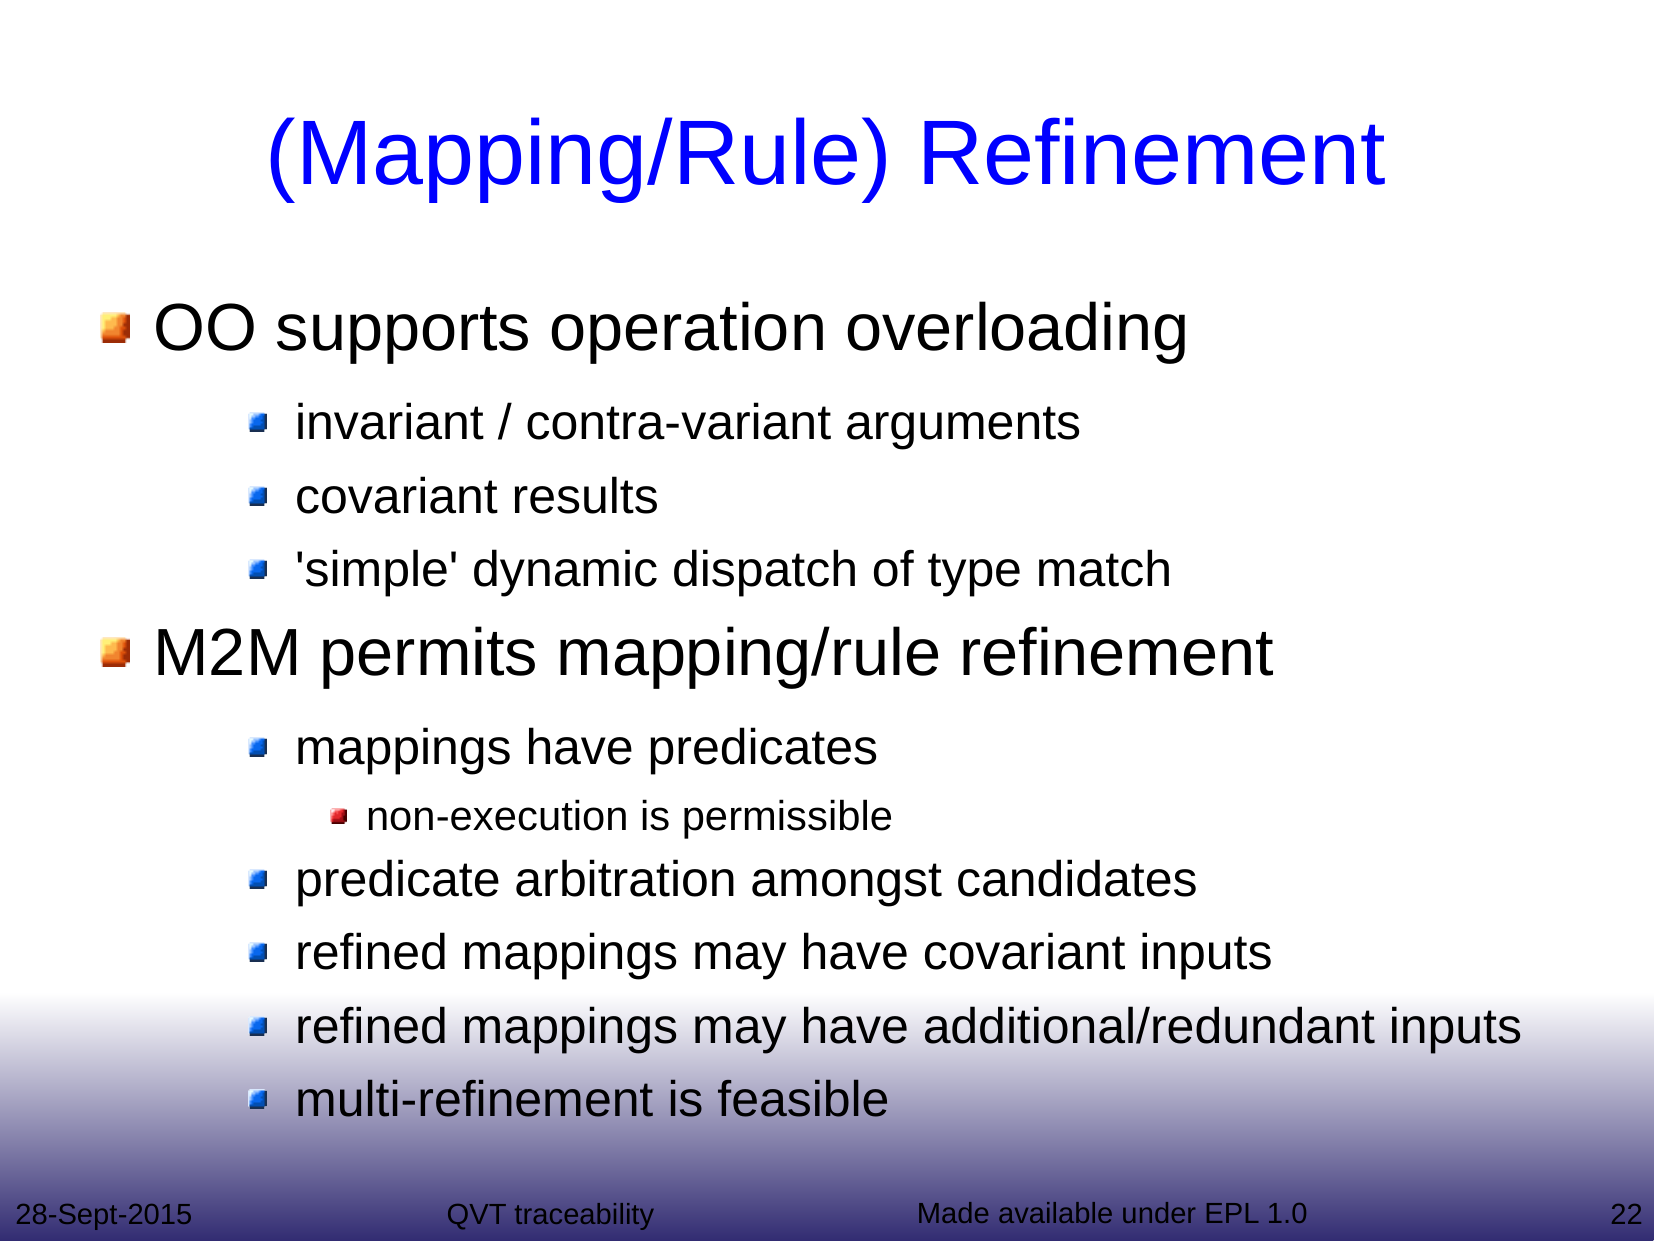

# (Mapping/Rule) Refinement
OO supports operation overloading
invariant / contra-variant arguments
covariant results
'simple' dynamic dispatch of type match
M2M permits mapping/rule refinement
mappings have predicates
non-execution is permissible
predicate arbitration amongst candidates
refined mappings may have covariant inputs
refined mappings may have additional/redundant inputs
multi-refinement is feasible
28-Sept-2015
QVT traceability
22